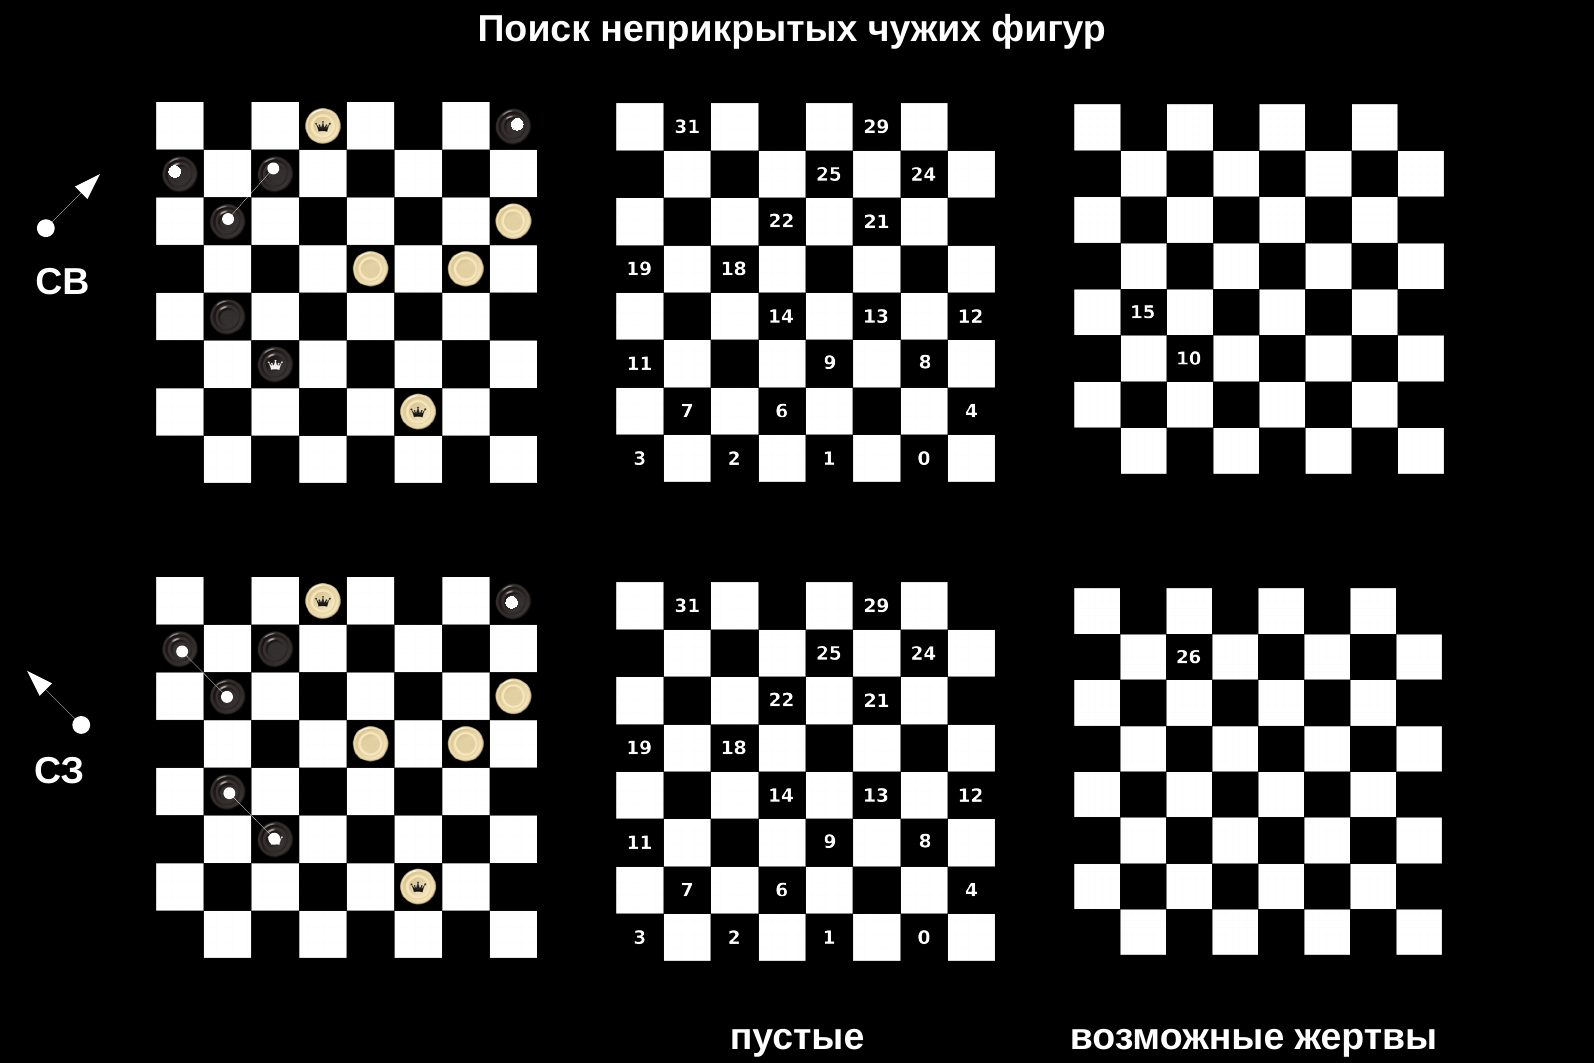

Поиск неприкрытых чужих фигур
СВ
СЗ
пустые
возможные жертвы